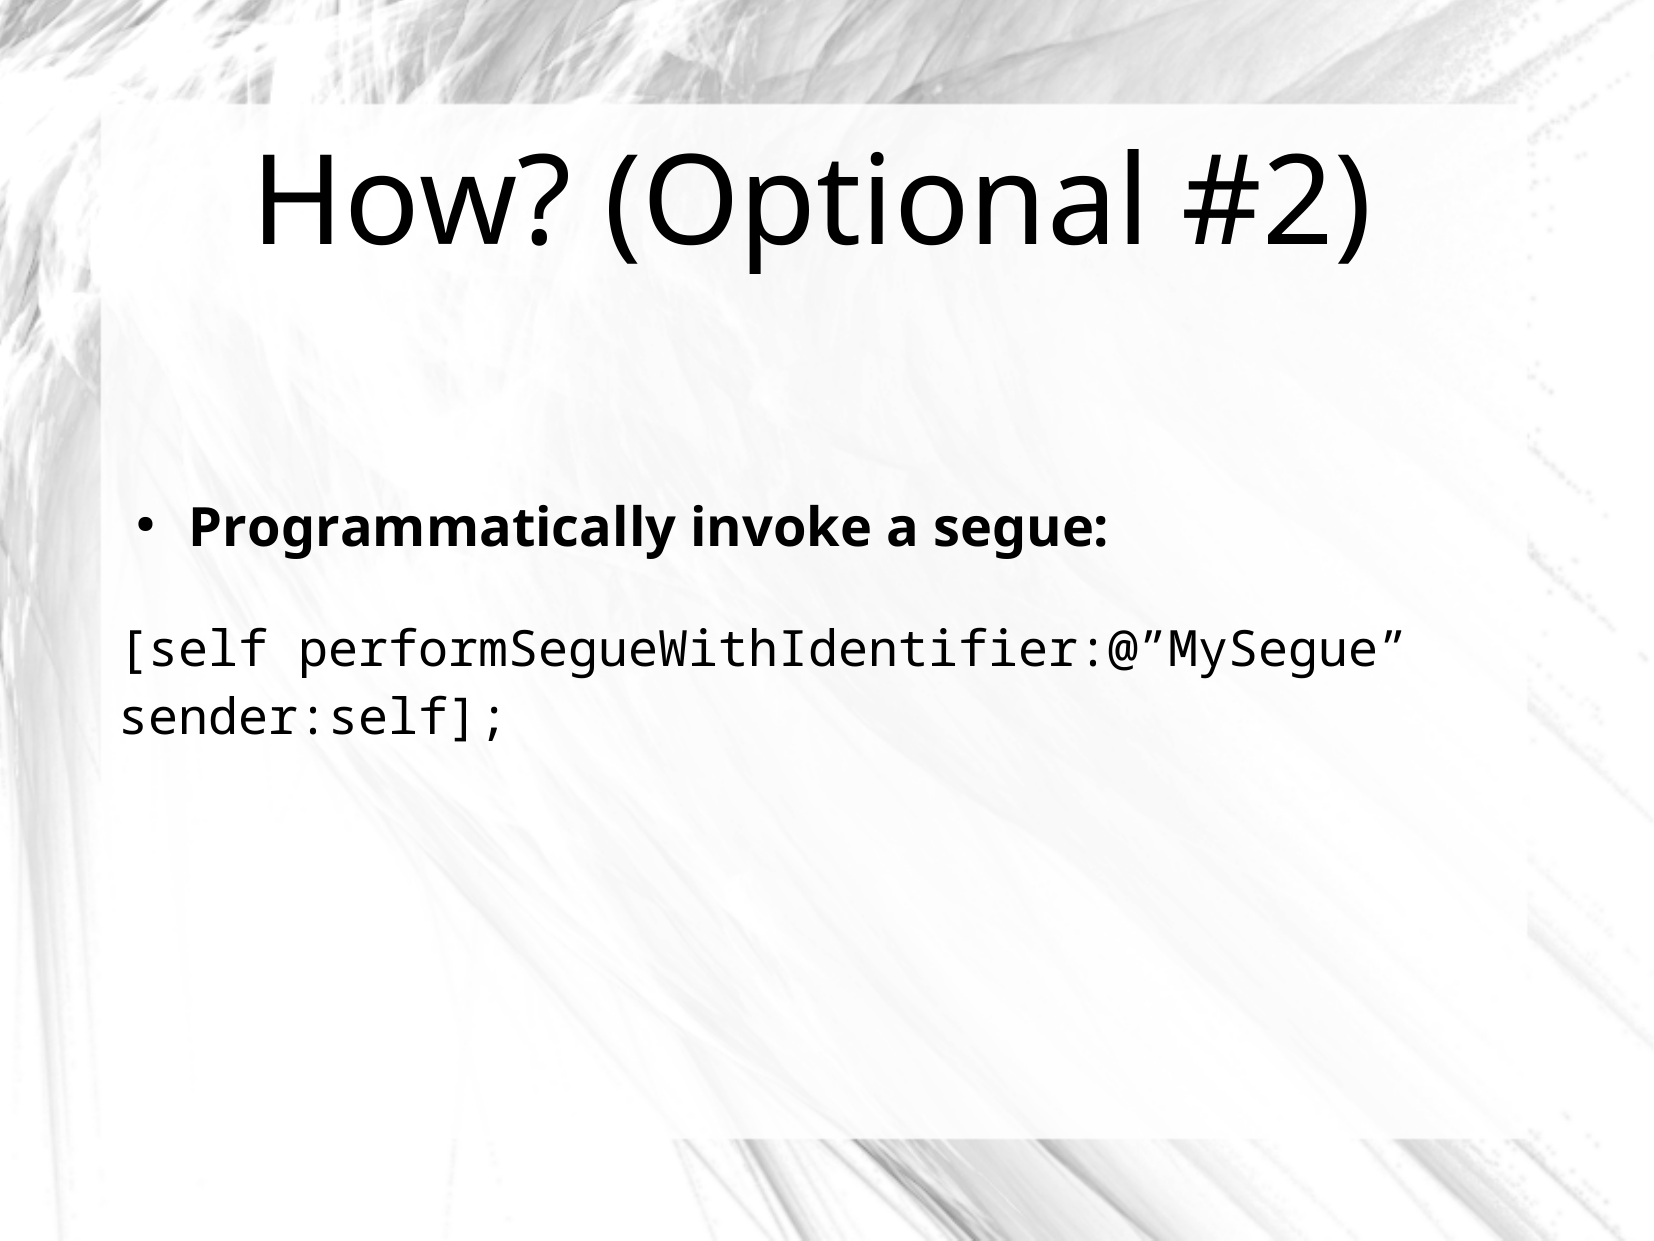

# How? (Optional #2)
Programmatically invoke a segue:
[self performSegueWithIdentifier:@”MySegue” sender:self];